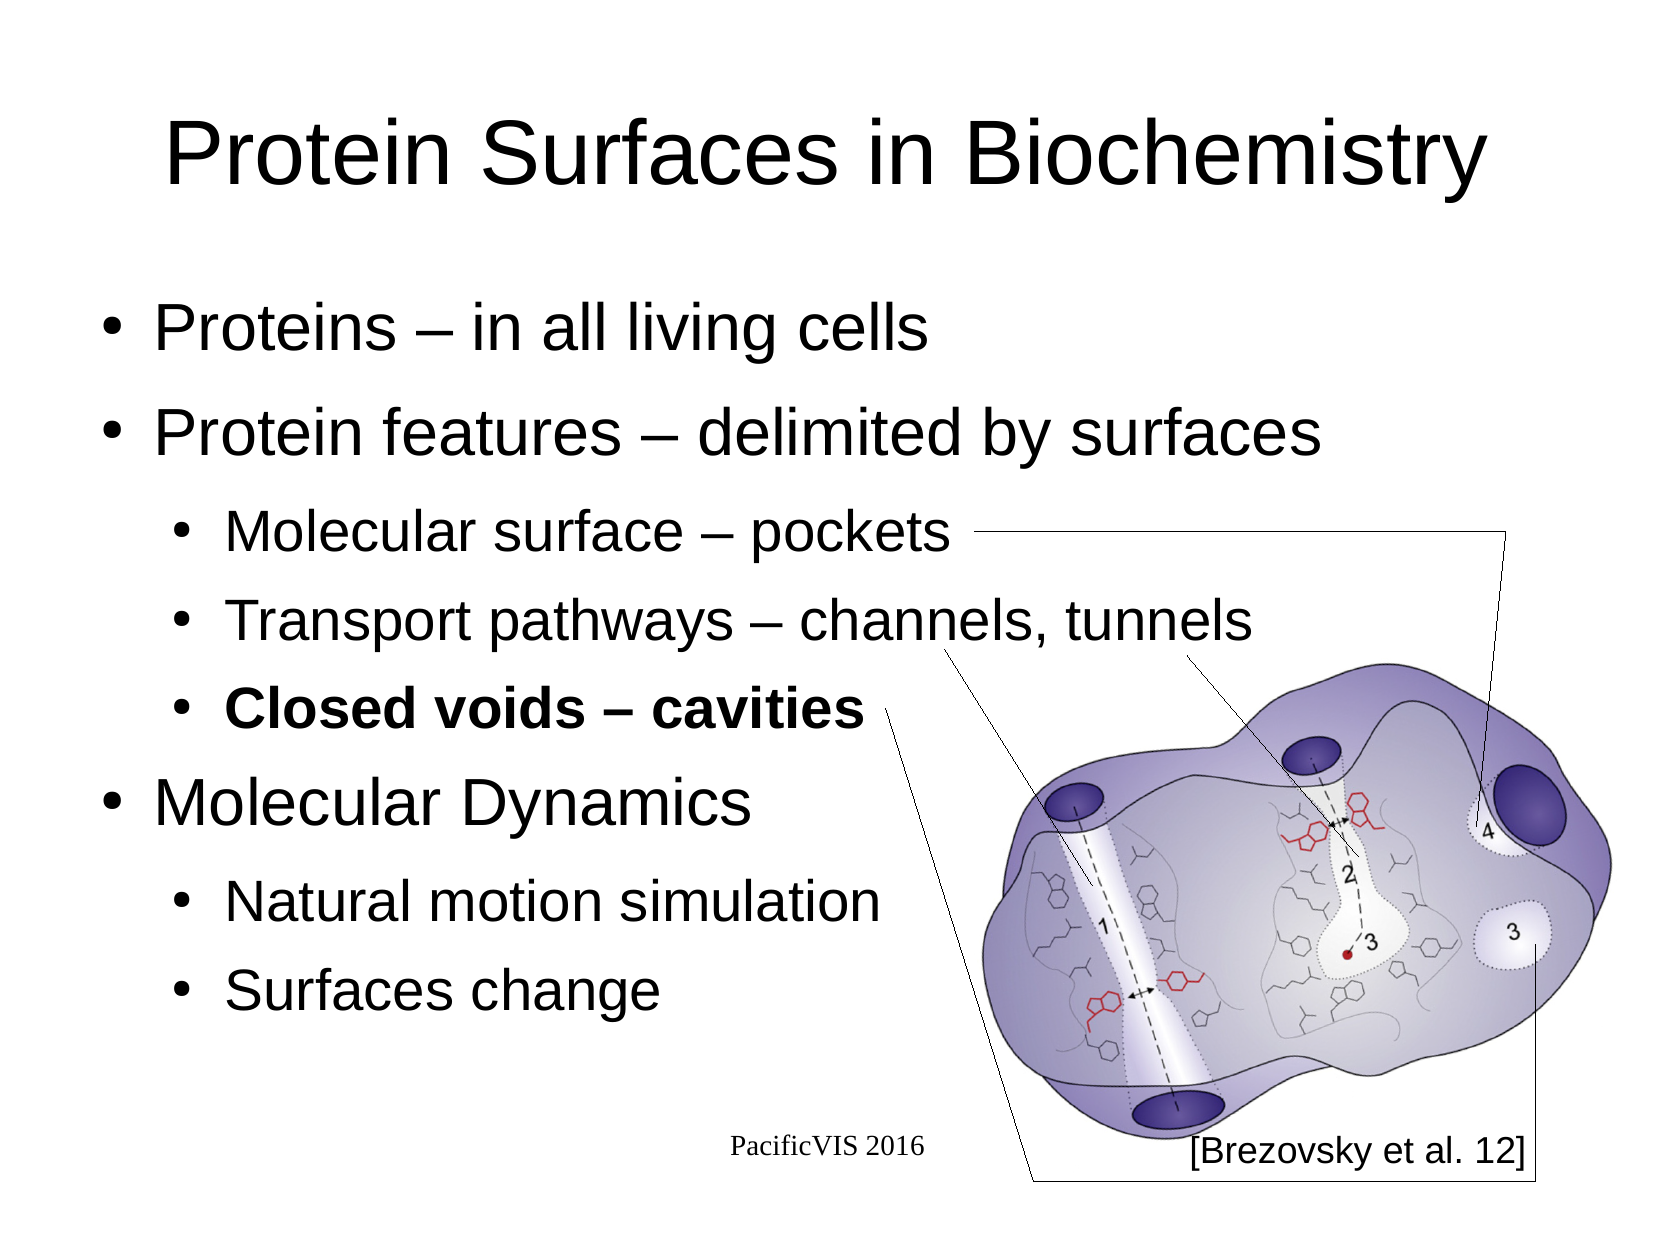

# Protein Surfaces in Biochemistry
Proteins – in all living cells
Protein features – delimited by surfaces
Molecular surface – pockets
Transport pathways – channels, tunnels
Closed voids – cavities
Molecular Dynamics
Natural motion simulation
Surfaces change
[Brezovsky et al. 12]
PacificVIS 2016